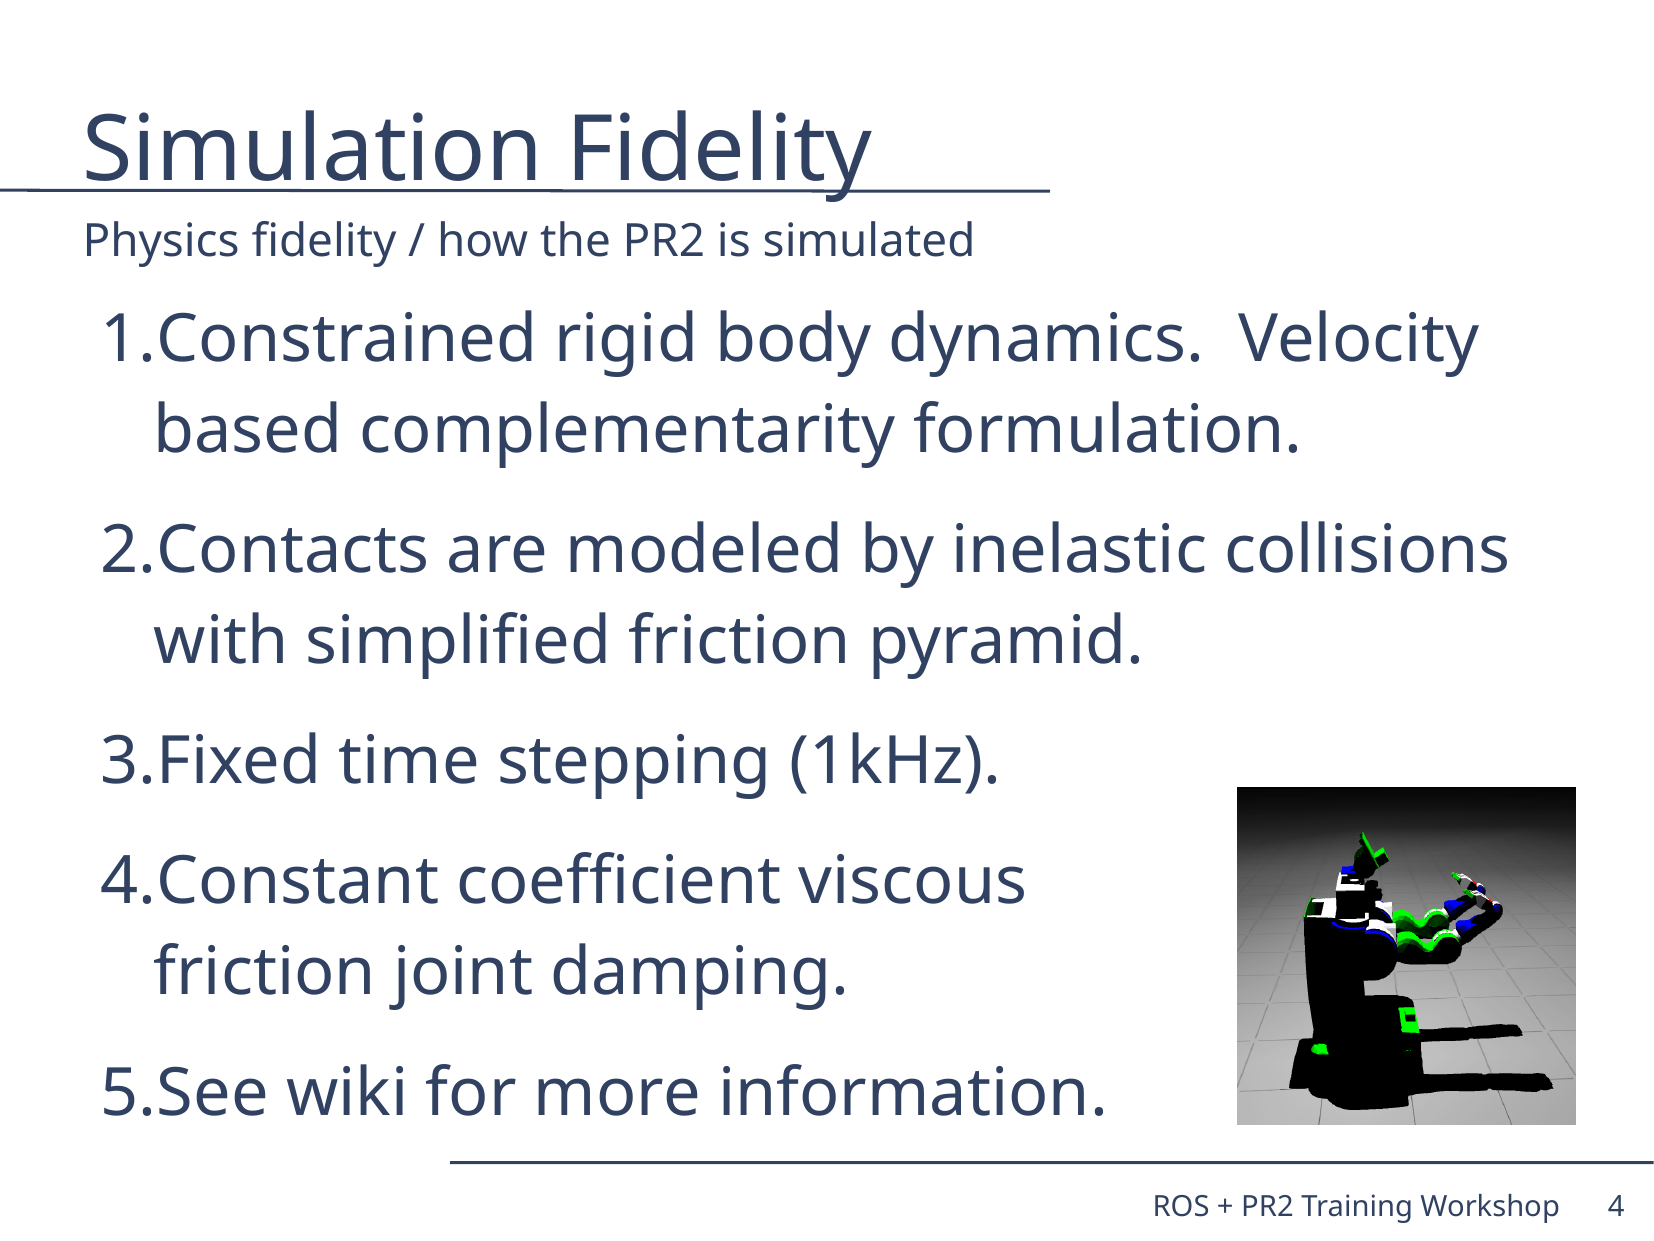

# Simulation Fidelity Physics fidelity / how the PR2 is simulated
Constrained rigid body dynamics. Velocity based complementarity formulation.
Contacts are modeled by inelastic collisions with simplified friction pyramid.
Fixed time stepping (1kHz).
Constant coefficient viscous
friction joint damping.
See wiki for more information.